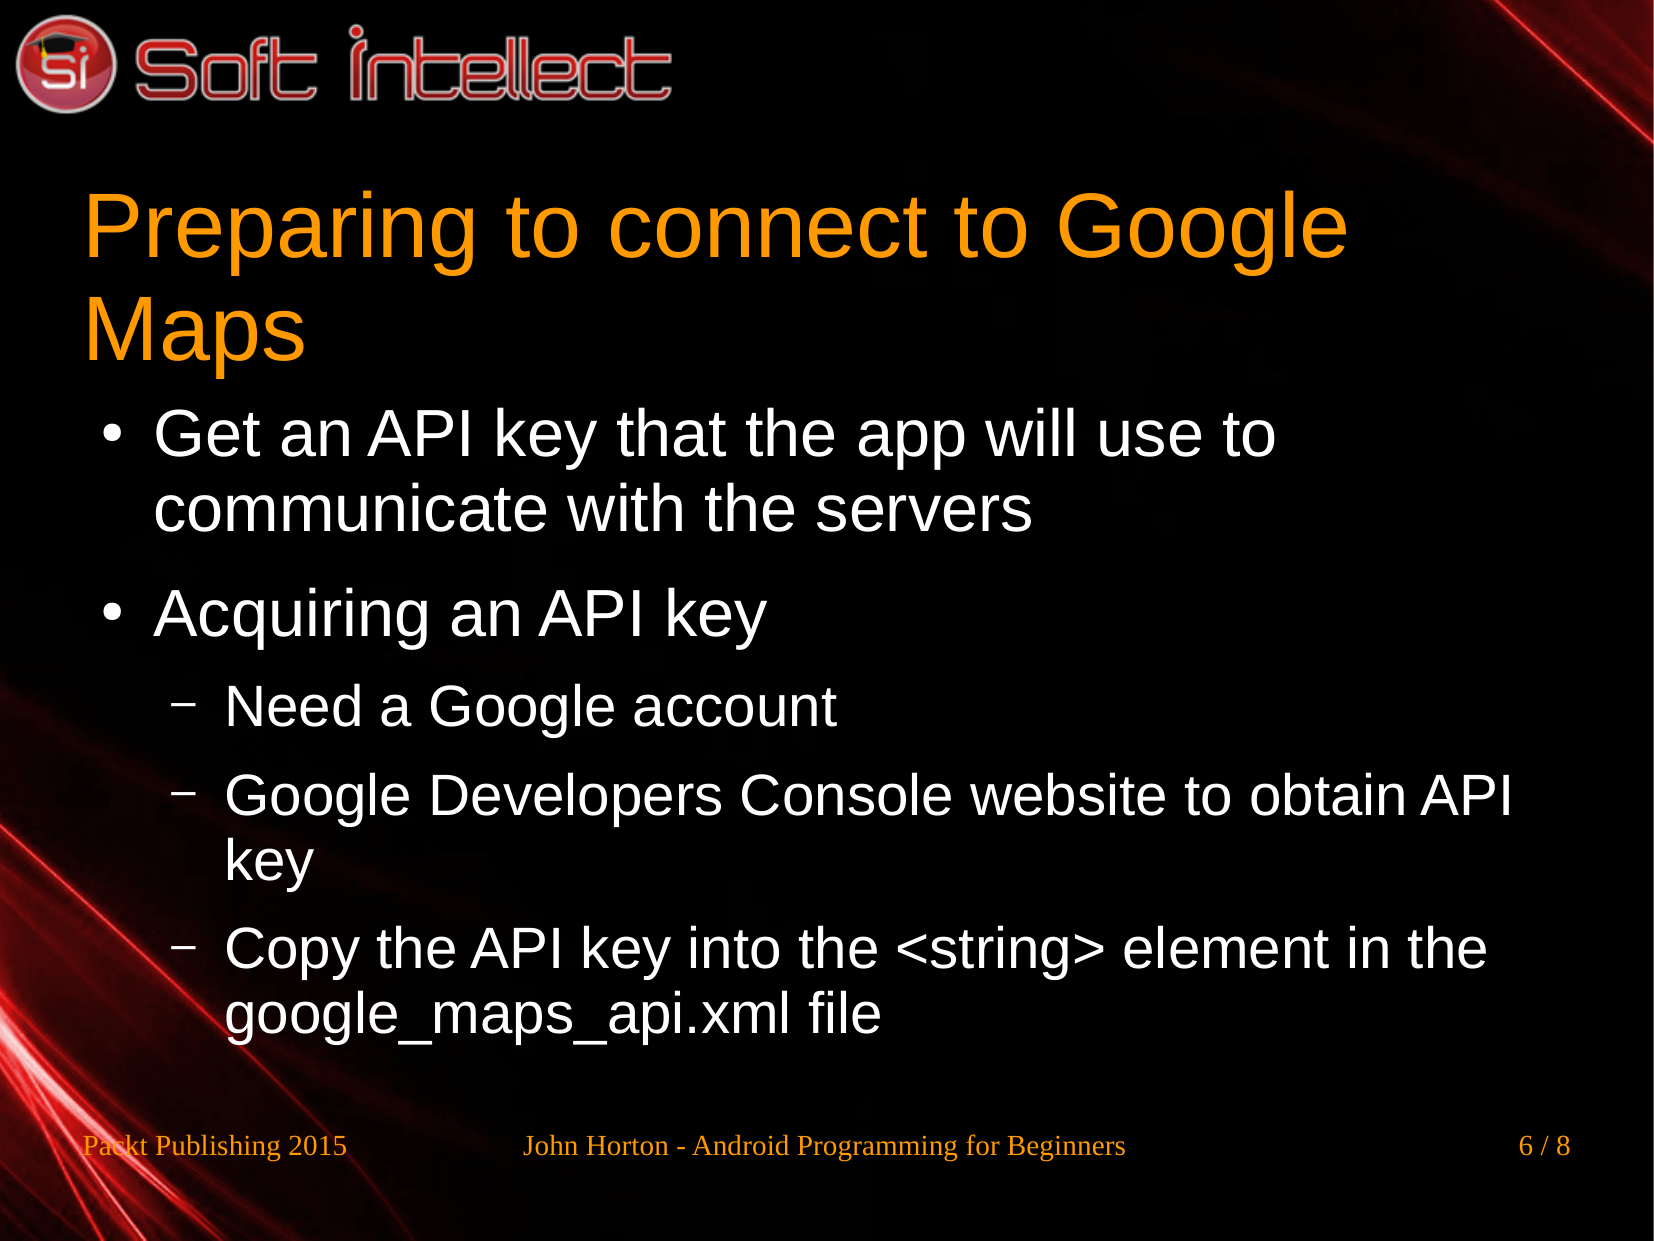

# Preparing to connect to Google Maps
Get an API key that the app will use to communicate with the servers
Acquiring an API key
Need a Google account
Google Developers Console website to obtain API key
Copy the API key into the <string> element in the google_maps_api.xml file
Packt Publishing 2015
John Horton - Android Programming for Beginners
6